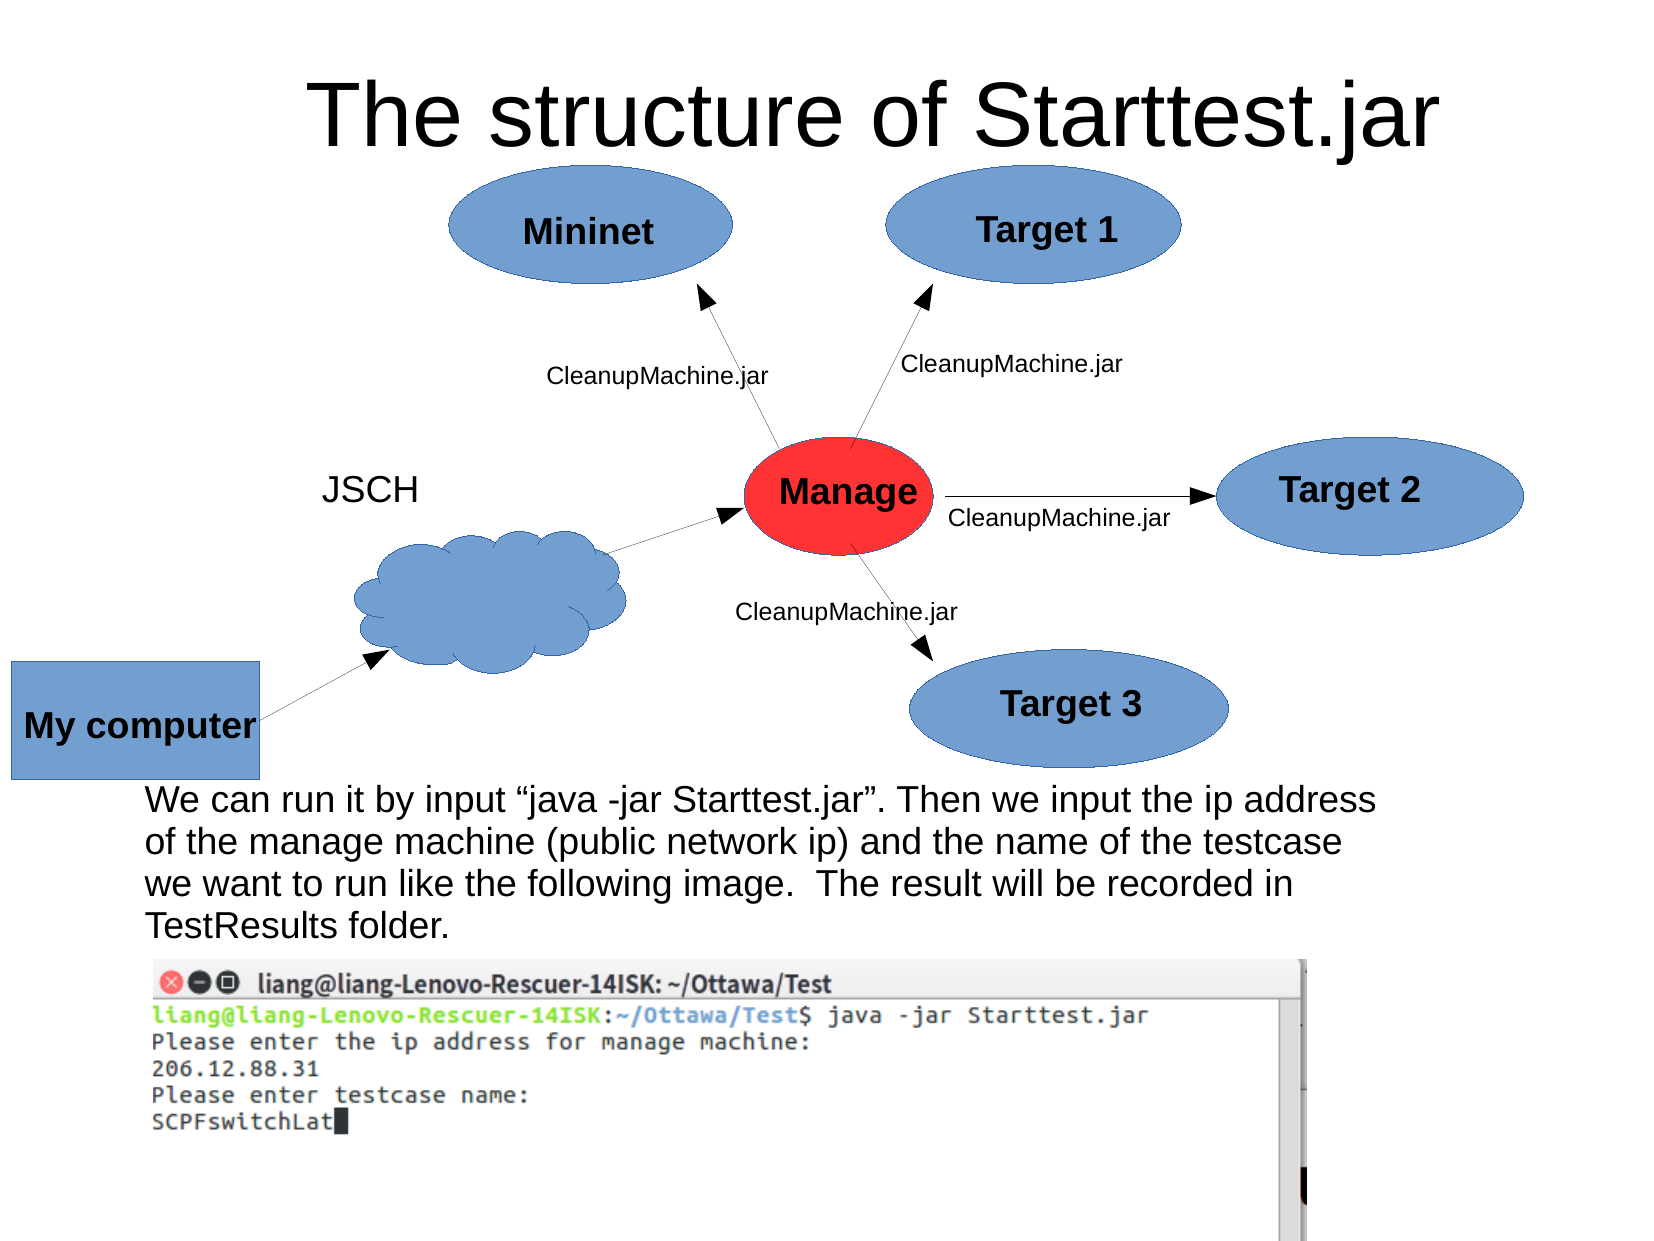

# The structure of Starttest.jar
Target 1
Mininet
CleanupMachine.jar
CleanupMachine.jar
JSCH
Target 2
Manage
CleanupMachine.jar
CleanupMachine.jar
Target 3
My computer
We can run it by input “java -jar Starttest.jar”. Then we input the ip address of the manage machine (public network ip) and the name of the testcase we want to run like the following image. The result will be recorded in TestResults folder.